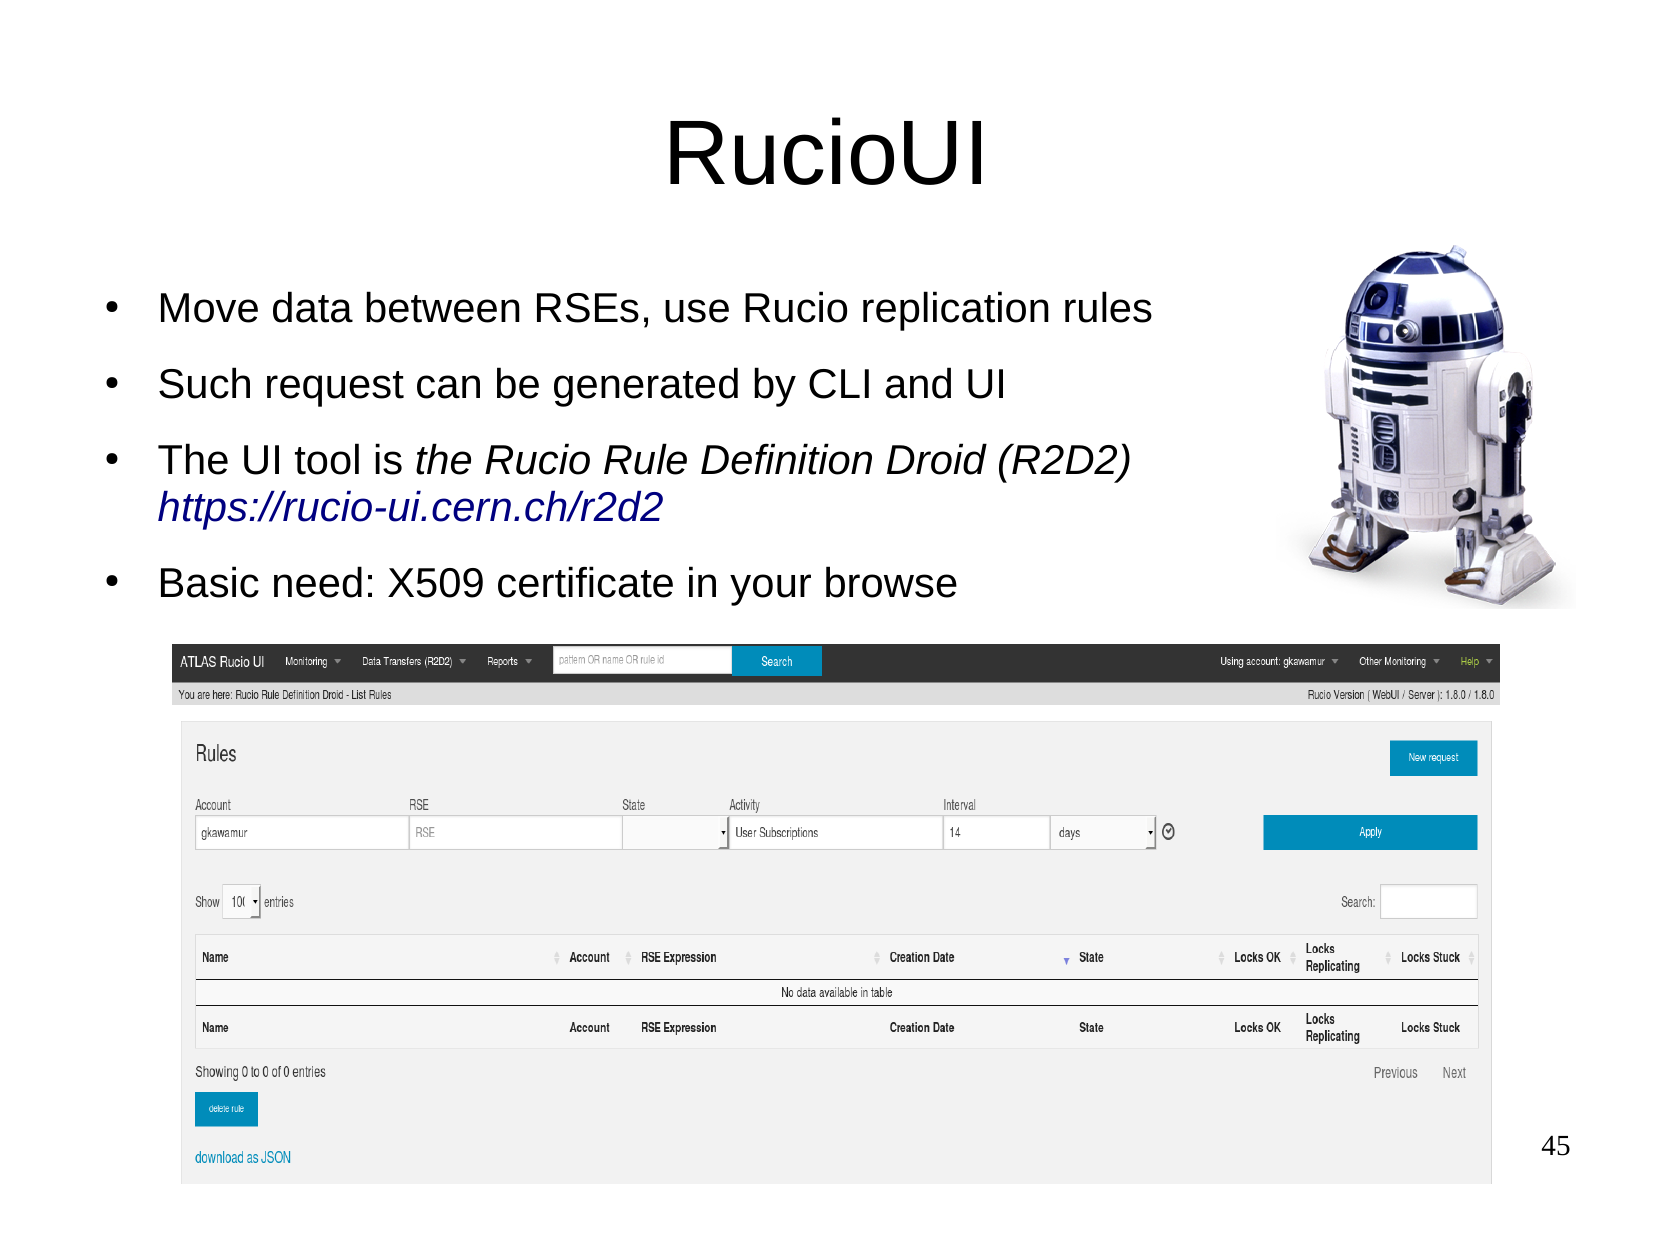

# RucioUI
Move data between RSEs, use Rucio replication rules
Such request can be generated by CLI and UI
The UI tool is the Rucio Rule Definition Droid (R2D2) https://rucio-ui.cern.ch/r2d2
Basic need: X509 certificate in your browse
ATLAS-D Physics Meeting 2017
45